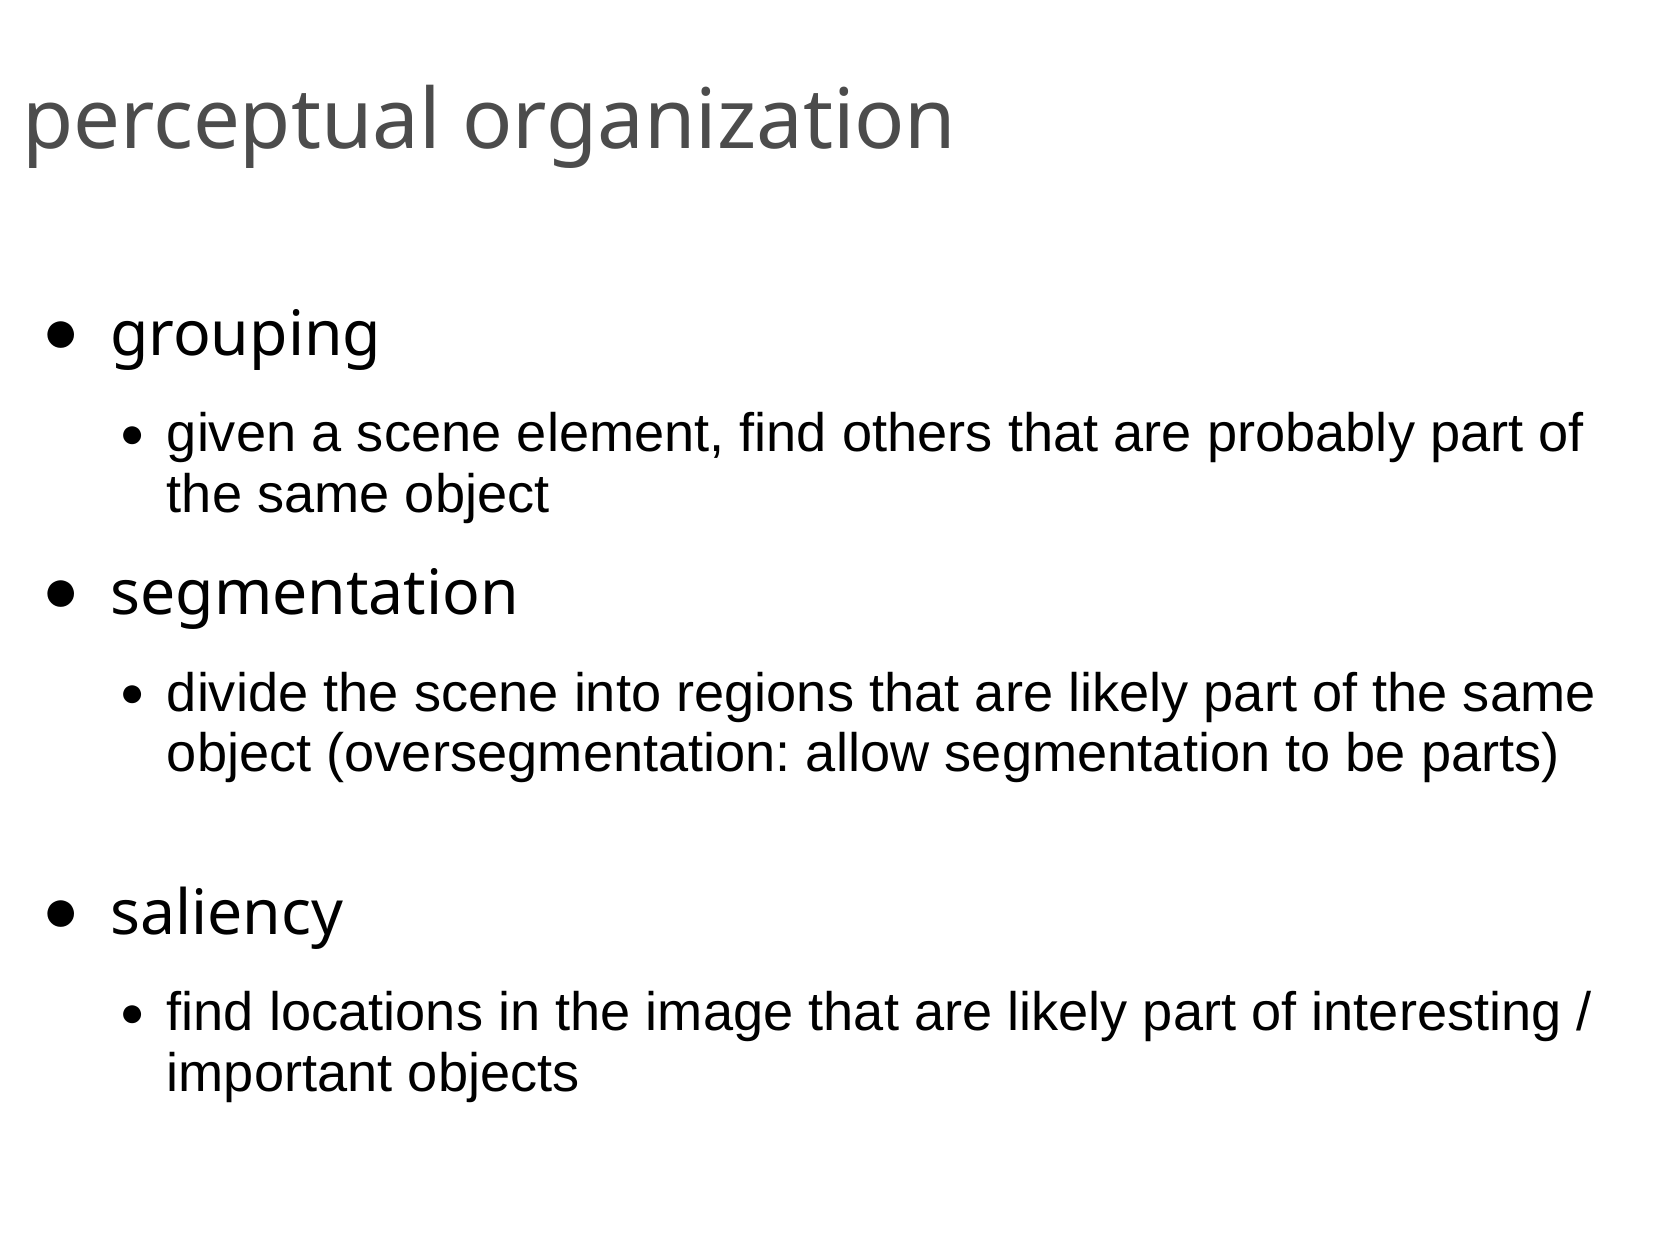

# perceptual organization
grouping
given a scene element, find others that are probably part of the same object
segmentation
divide the scene into regions that are likely part of the same object (oversegmentation: allow segmentation to be parts)
saliency
find locations in the image that are likely part of interesting / important objects